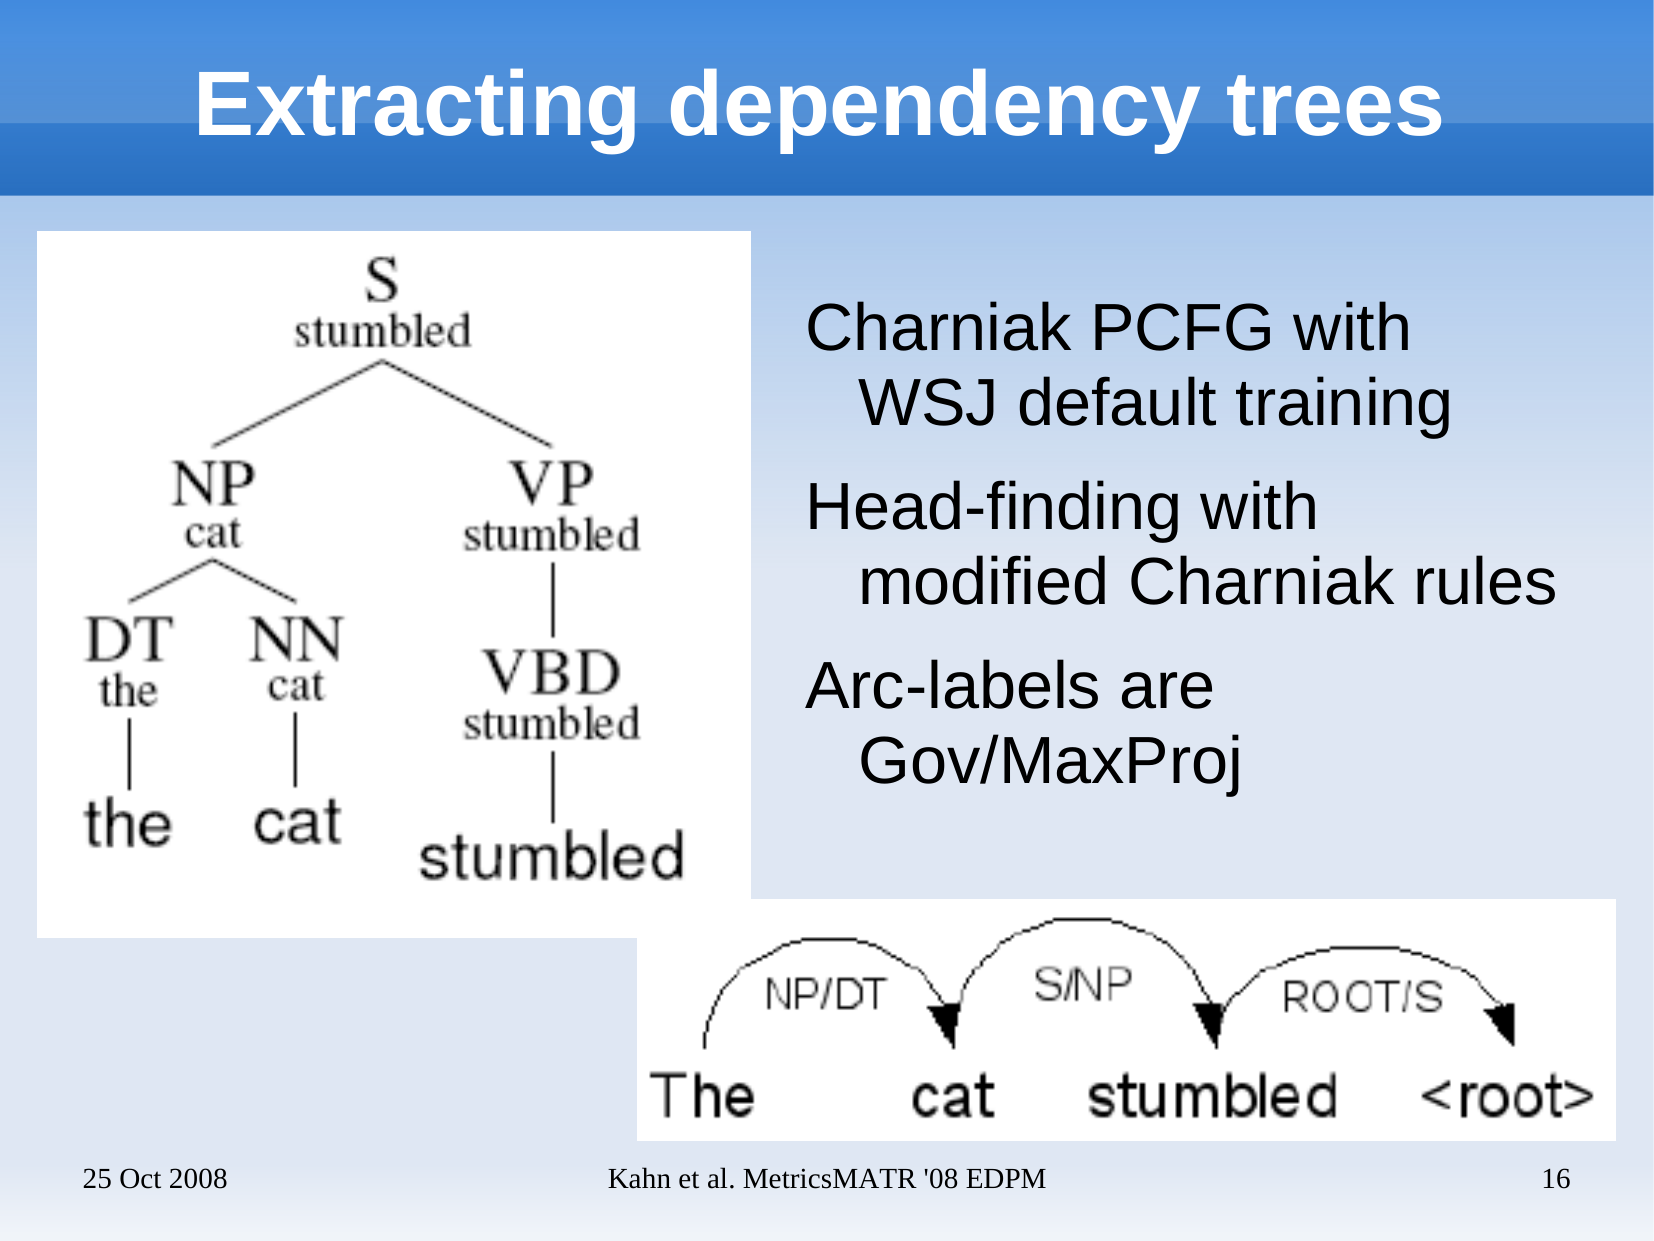

# Extracting dependency trees
Charniak PCFG with WSJ default training
Head-finding with modified Charniak rules
Arc-labels are Gov/MaxProj
25 Oct 2008
Kahn et al. MetricsMATR '08 EDPM
16